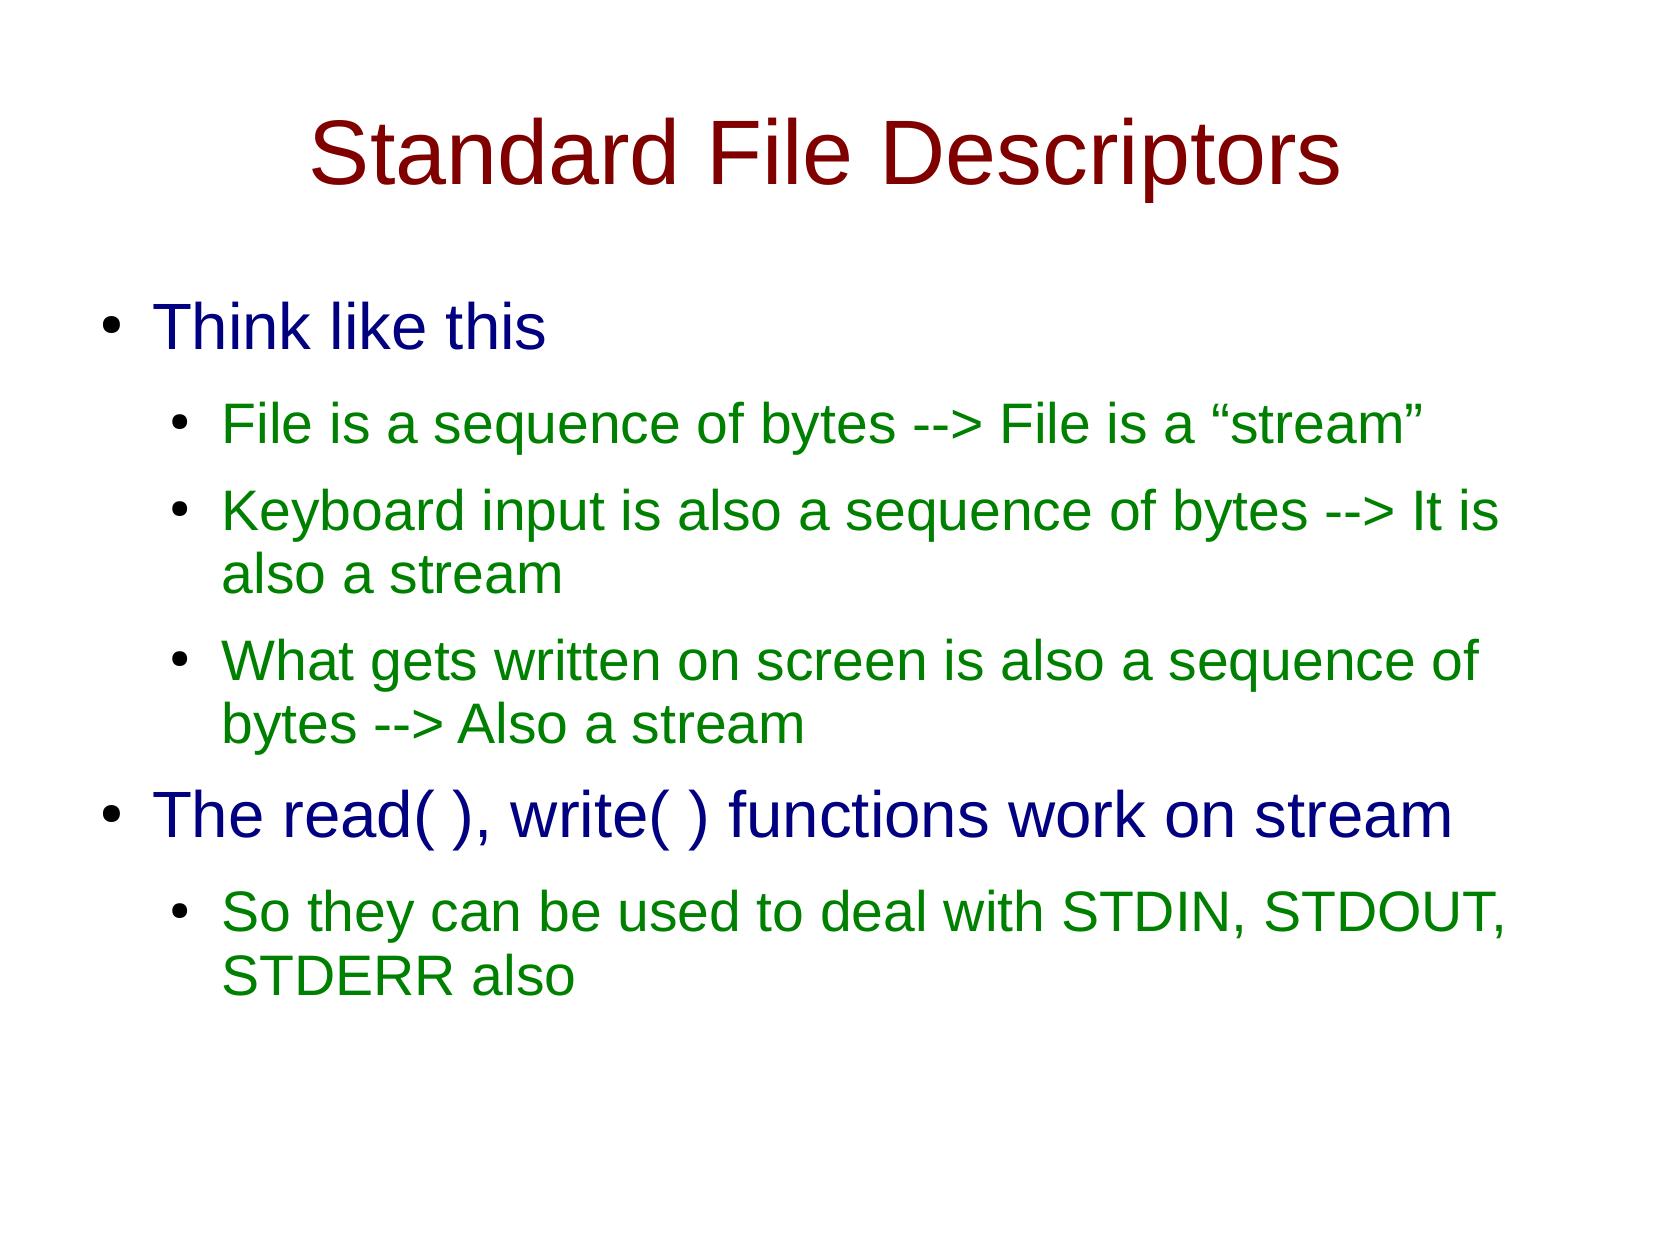

# Standard File Descriptors
Think like this
File is a sequence of bytes --> File is a “stream”
Keyboard input is also a sequence of bytes --> It is also a stream
What gets written on screen is also a sequence of bytes --> Also a stream
The read( ), write( ) functions work on stream
So they can be used to deal with STDIN, STDOUT, STDERR also